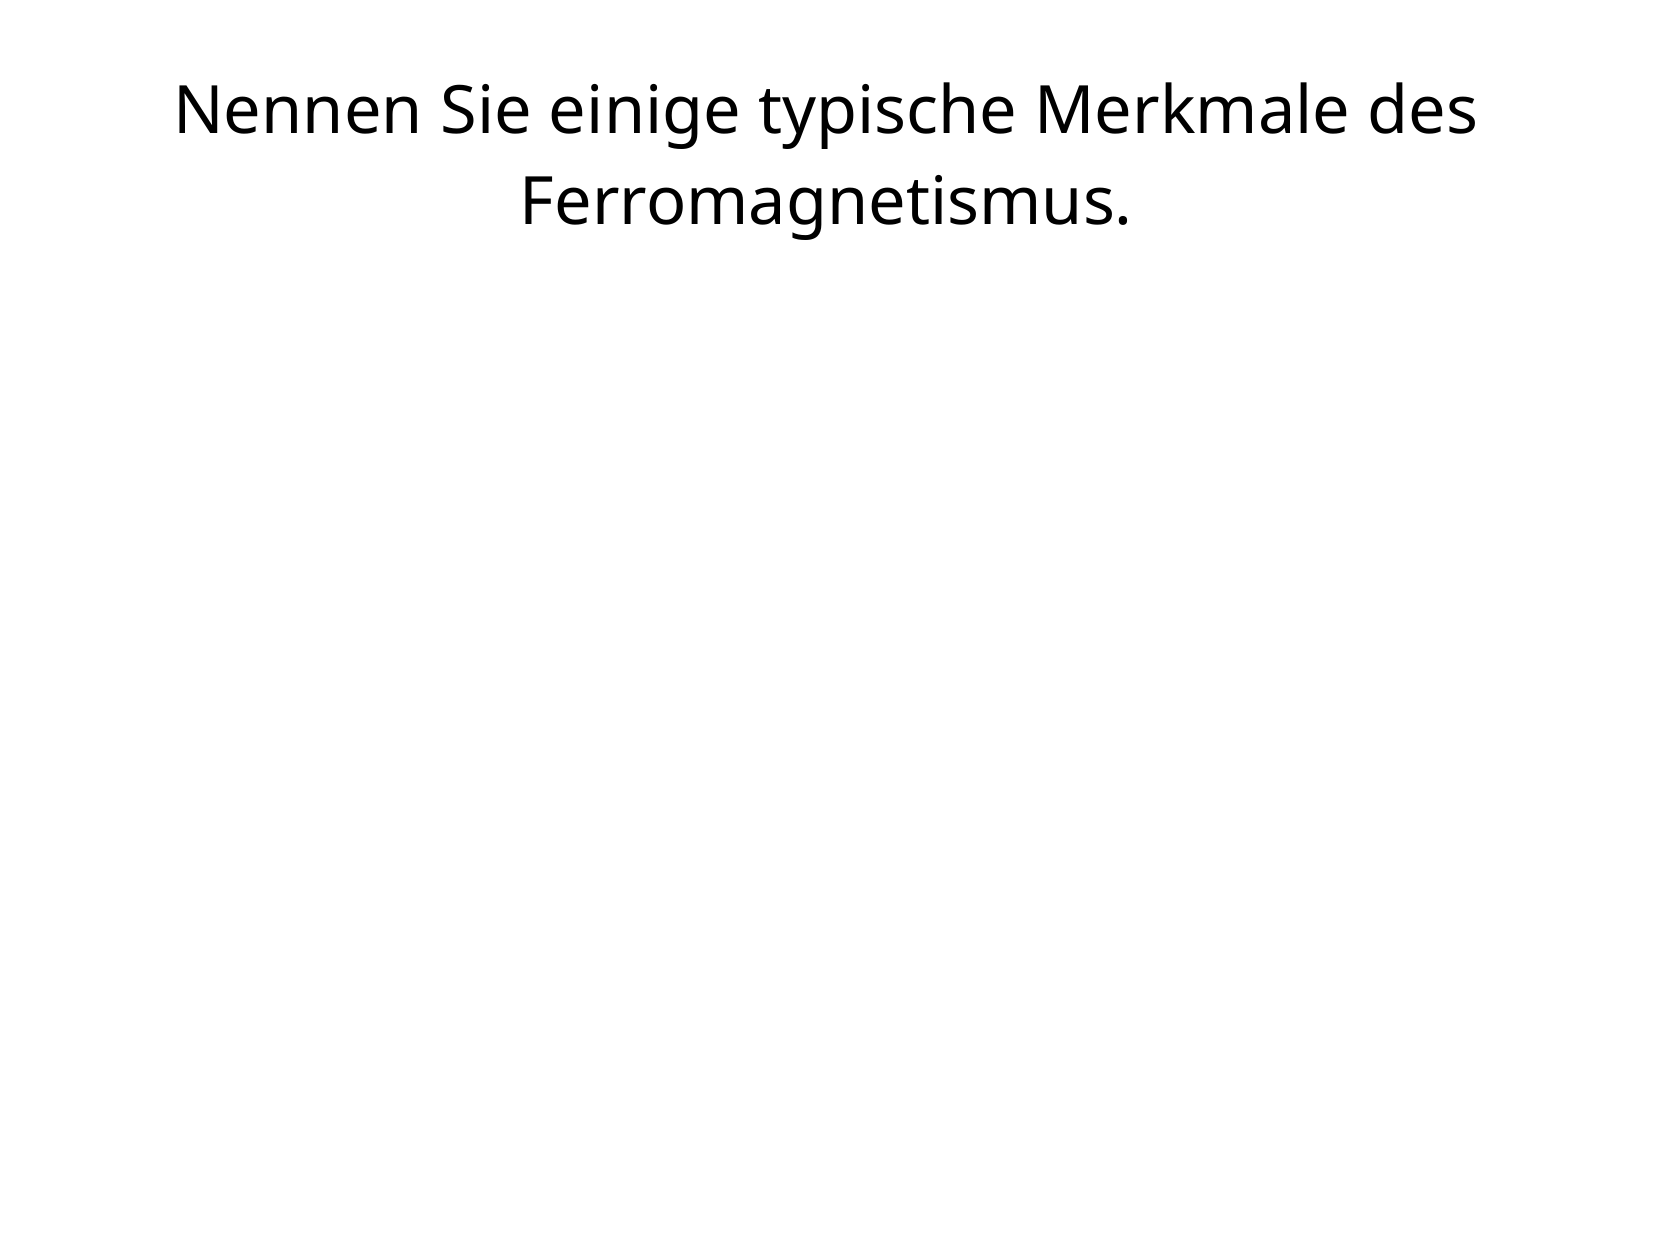

# Nennen Sie einige typische Merkmale des Ferromagnetismus.